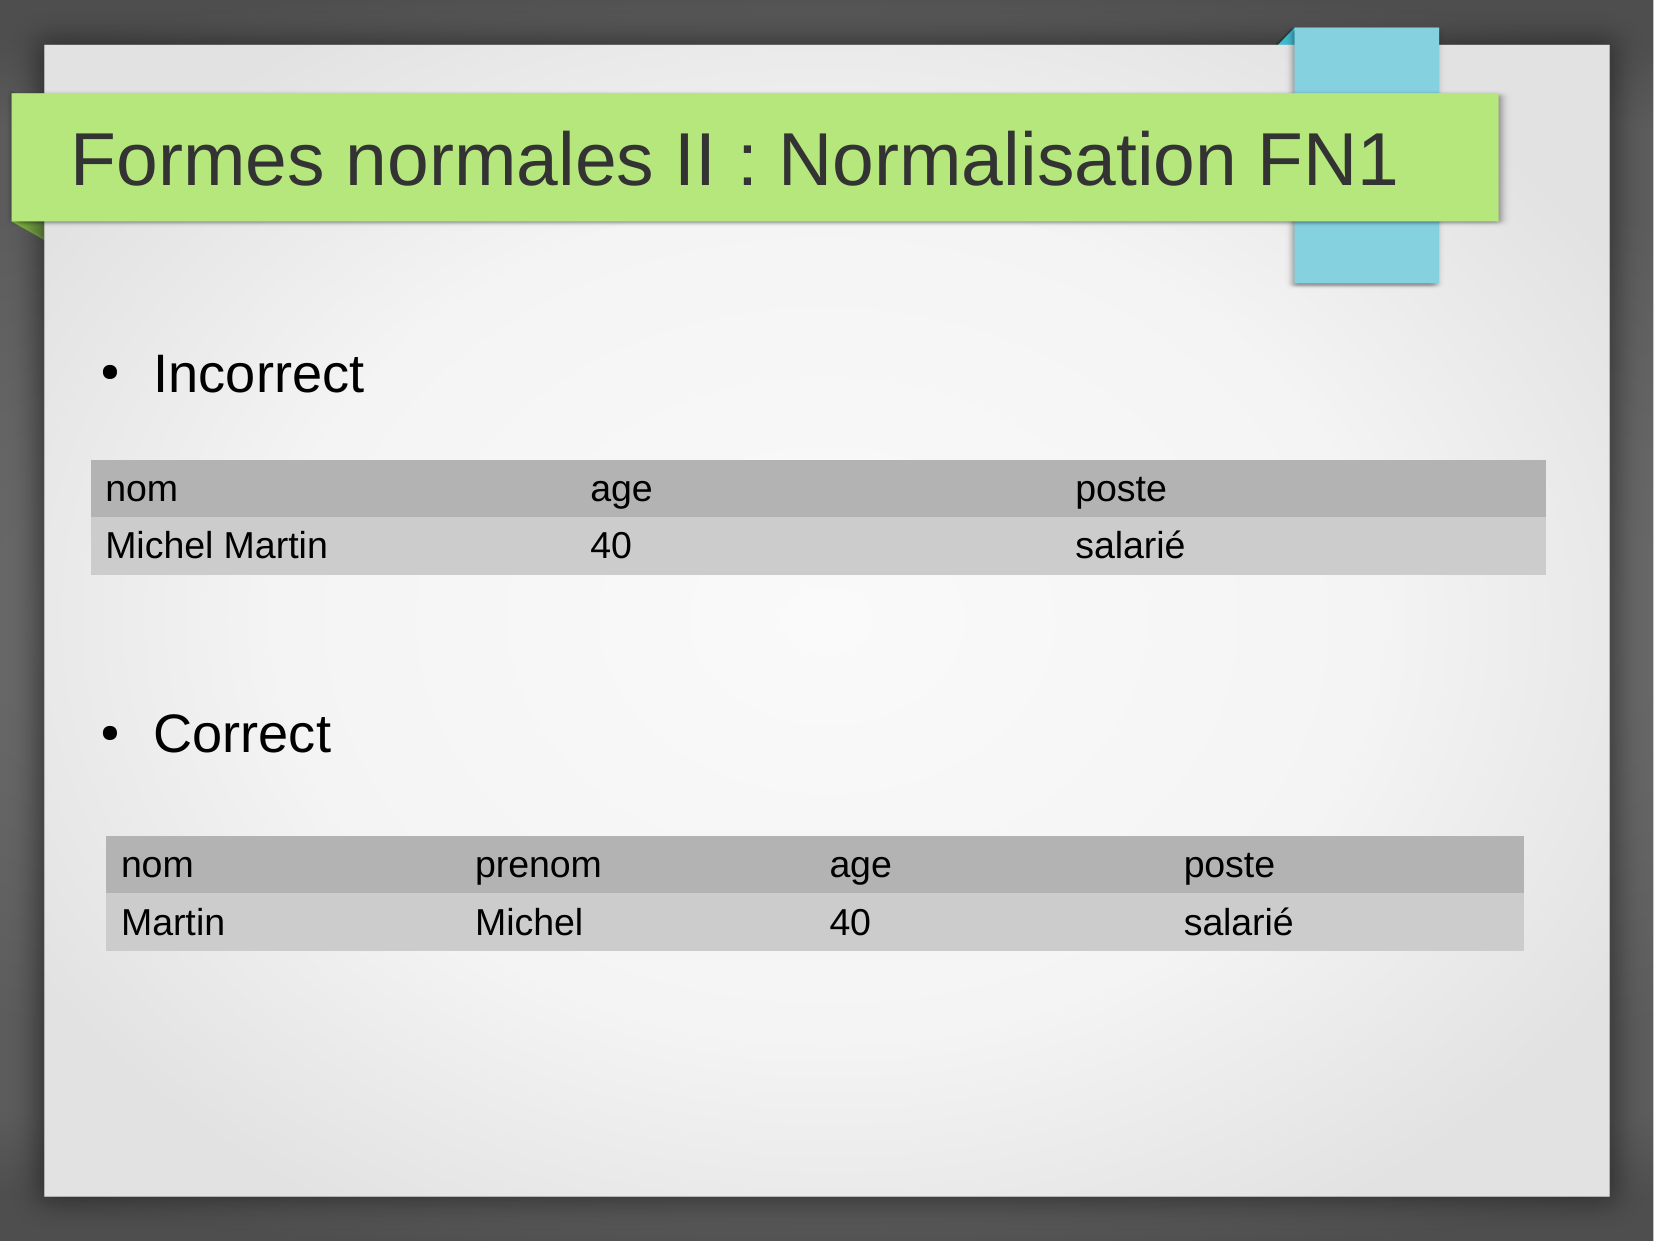

# Formes normales II : Normalisation FN1
Incorrect
Correct
| nom | age | poste |
| --- | --- | --- |
| Michel Martin | 40 | salarié |
| nom | prenom | age | poste |
| --- | --- | --- | --- |
| Martin | Michel | 40 | salarié |